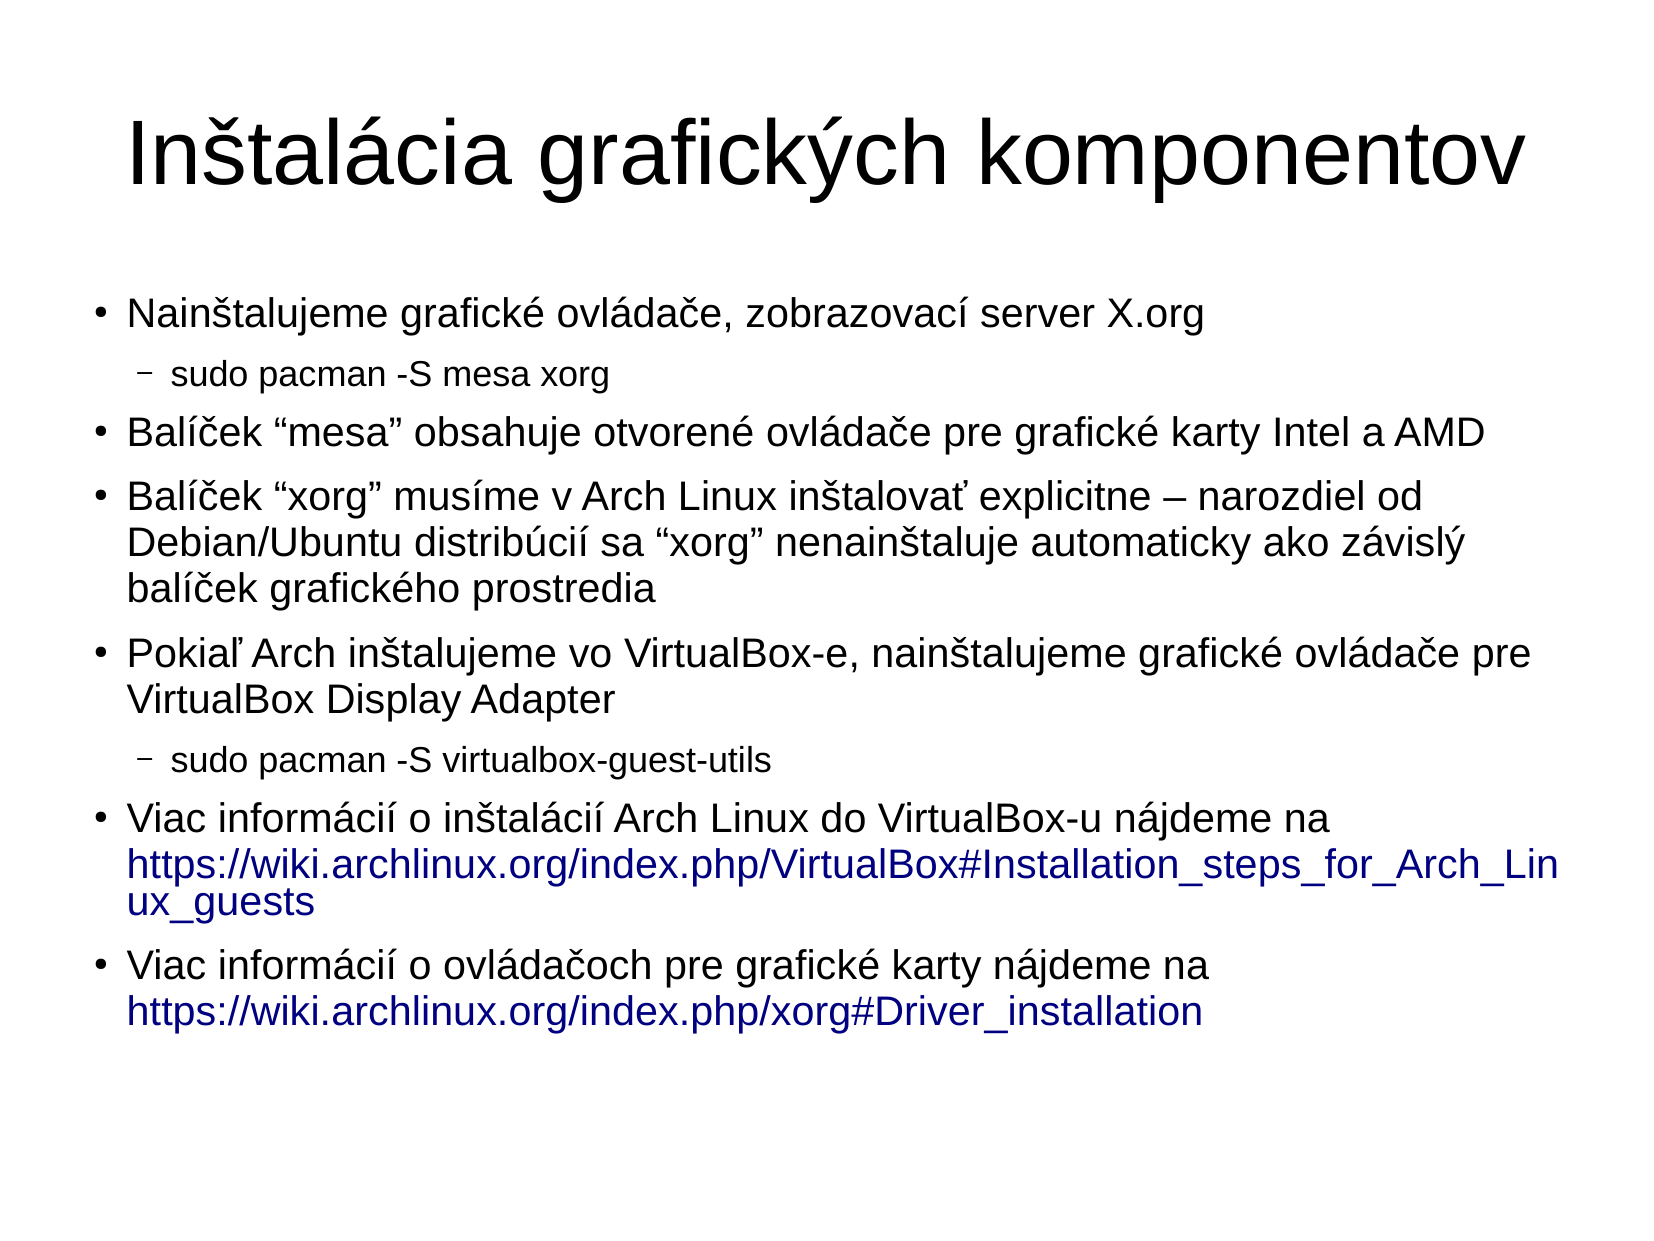

# Inštalácia grafických komponentov
Nainštalujeme grafické ovládače, zobrazovací server X.org
sudo pacman -S mesa xorg
Balíček “mesa” obsahuje otvorené ovládače pre grafické karty Intel a AMD
Balíček “xorg” musíme v Arch Linux inštalovať explicitne – narozdiel od Debian/Ubuntu distribúcií sa “xorg” nenainštaluje automaticky ako závislý balíček grafického prostredia
Pokiaľ Arch inštalujeme vo VirtualBox-e, nainštalujeme grafické ovládače pre VirtualBox Display Adapter
sudo pacman -S virtualbox-guest-utils
Viac informácií o inštalácií Arch Linux do VirtualBox-u nájdeme nahttps://wiki.archlinux.org/index.php/VirtualBox#Installation_steps_for_Arch_Linux_guests
Viac informácií o ovládačoch pre grafické karty nájdeme na https://wiki.archlinux.org/index.php/xorg#Driver_installation